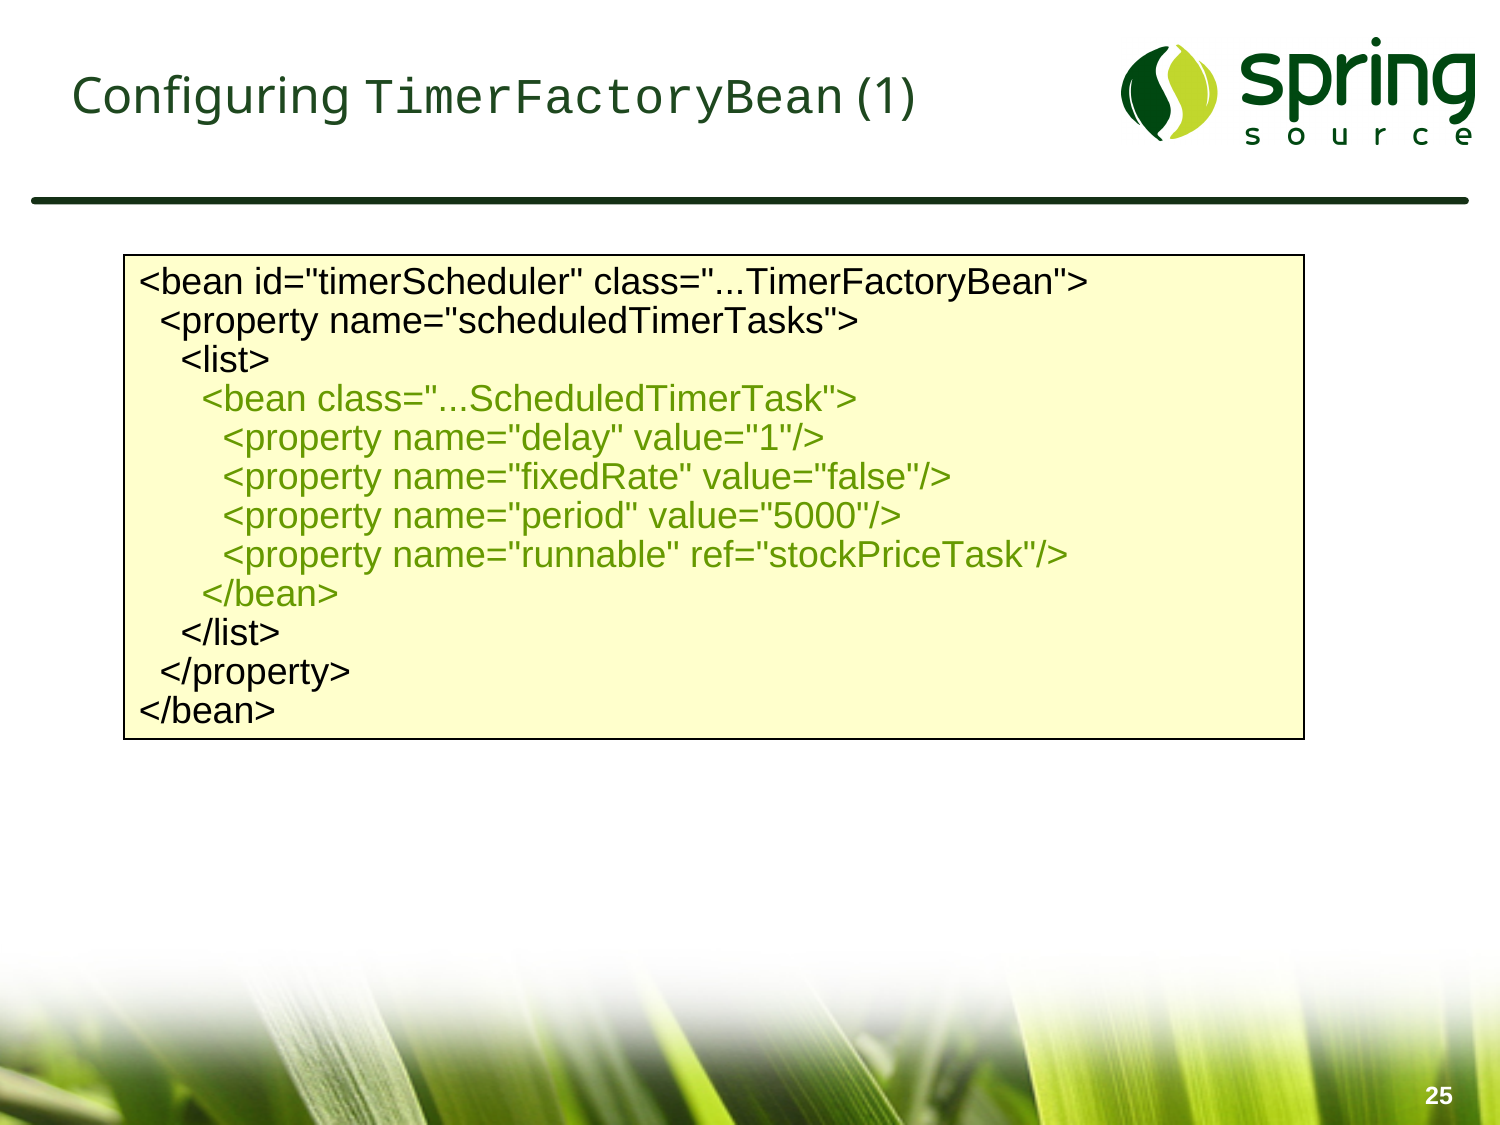

# Configuring TimerFactoryBean (1)
<bean id="timerScheduler" class="...TimerFactoryBean">
 <property name="scheduledTimerTasks">
 <list>
 <bean class="...ScheduledTimerTask">
 <property name="delay" value="1"/>
 <property name="fixedRate" value="false"/>
 <property name="period" value="5000"/>
 <property name="runnable" ref="stockPriceTask"/>
 </bean>
 </list>
 </property>
</bean>